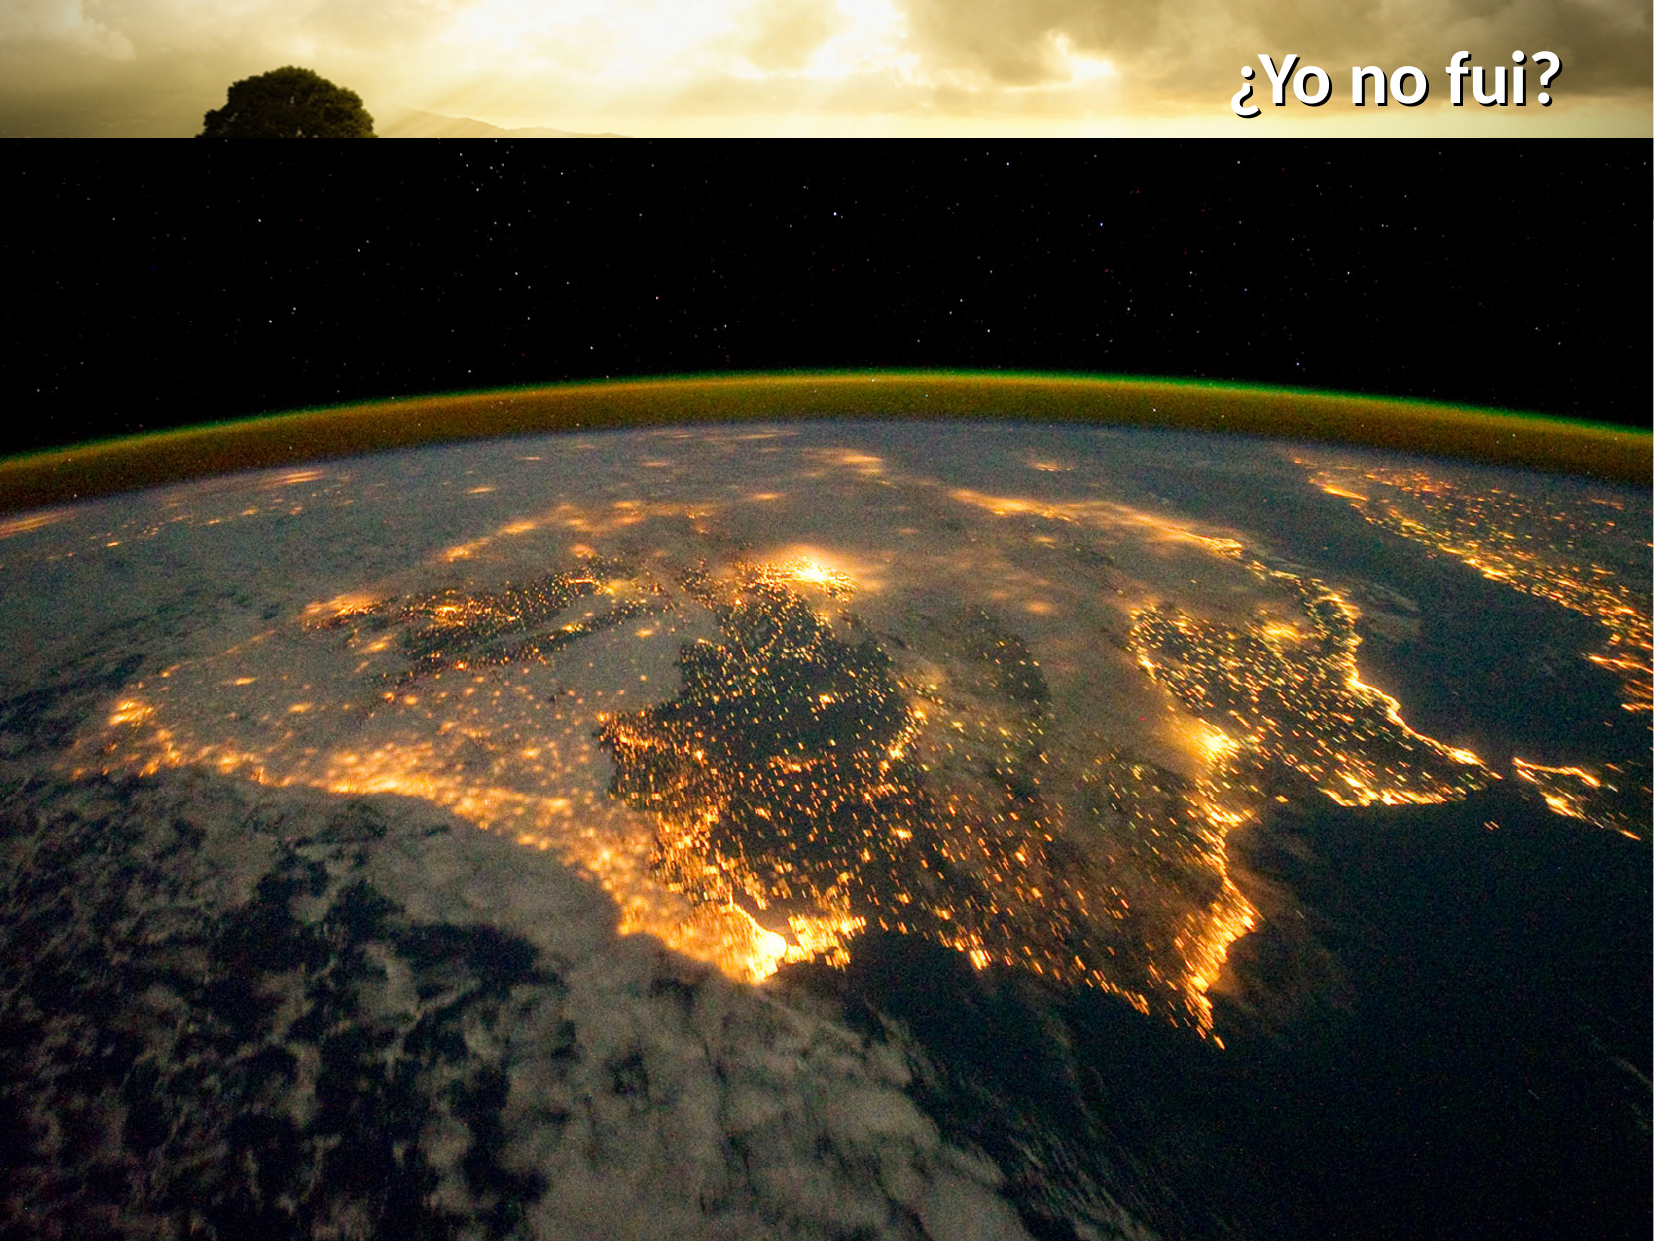

# ¿Yo no fui?
Introducción a la Física (Asorey-Sarmiento)
28